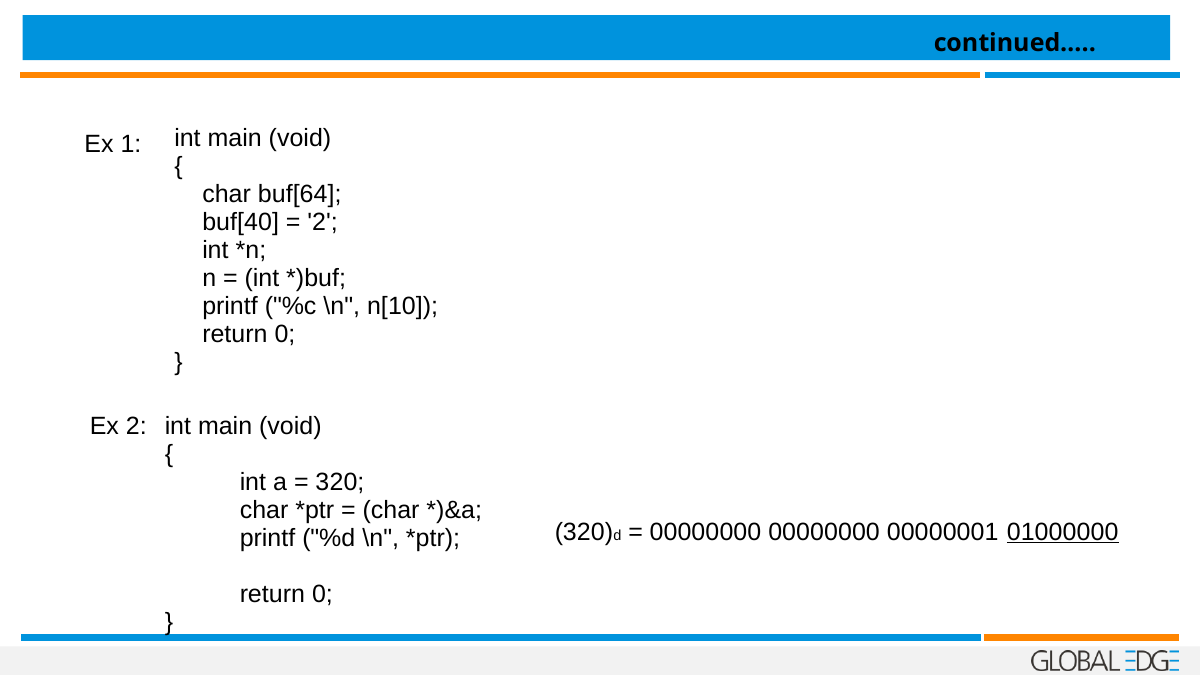

continued…..
int main (void)
{
 char buf[64];
 buf[40] = '2';
 int *n;
 n = (int *)buf;
 printf ("%c \n", n[10]);
 return 0;
}
Ex 1:
Ex 2:	int main (void)
	{
		int a = 320;
		char *ptr = (char *)&a;
		printf ("%d \n", *ptr);
		return 0;
	}
(320)d = 00000000 00000000 00000001 01000000